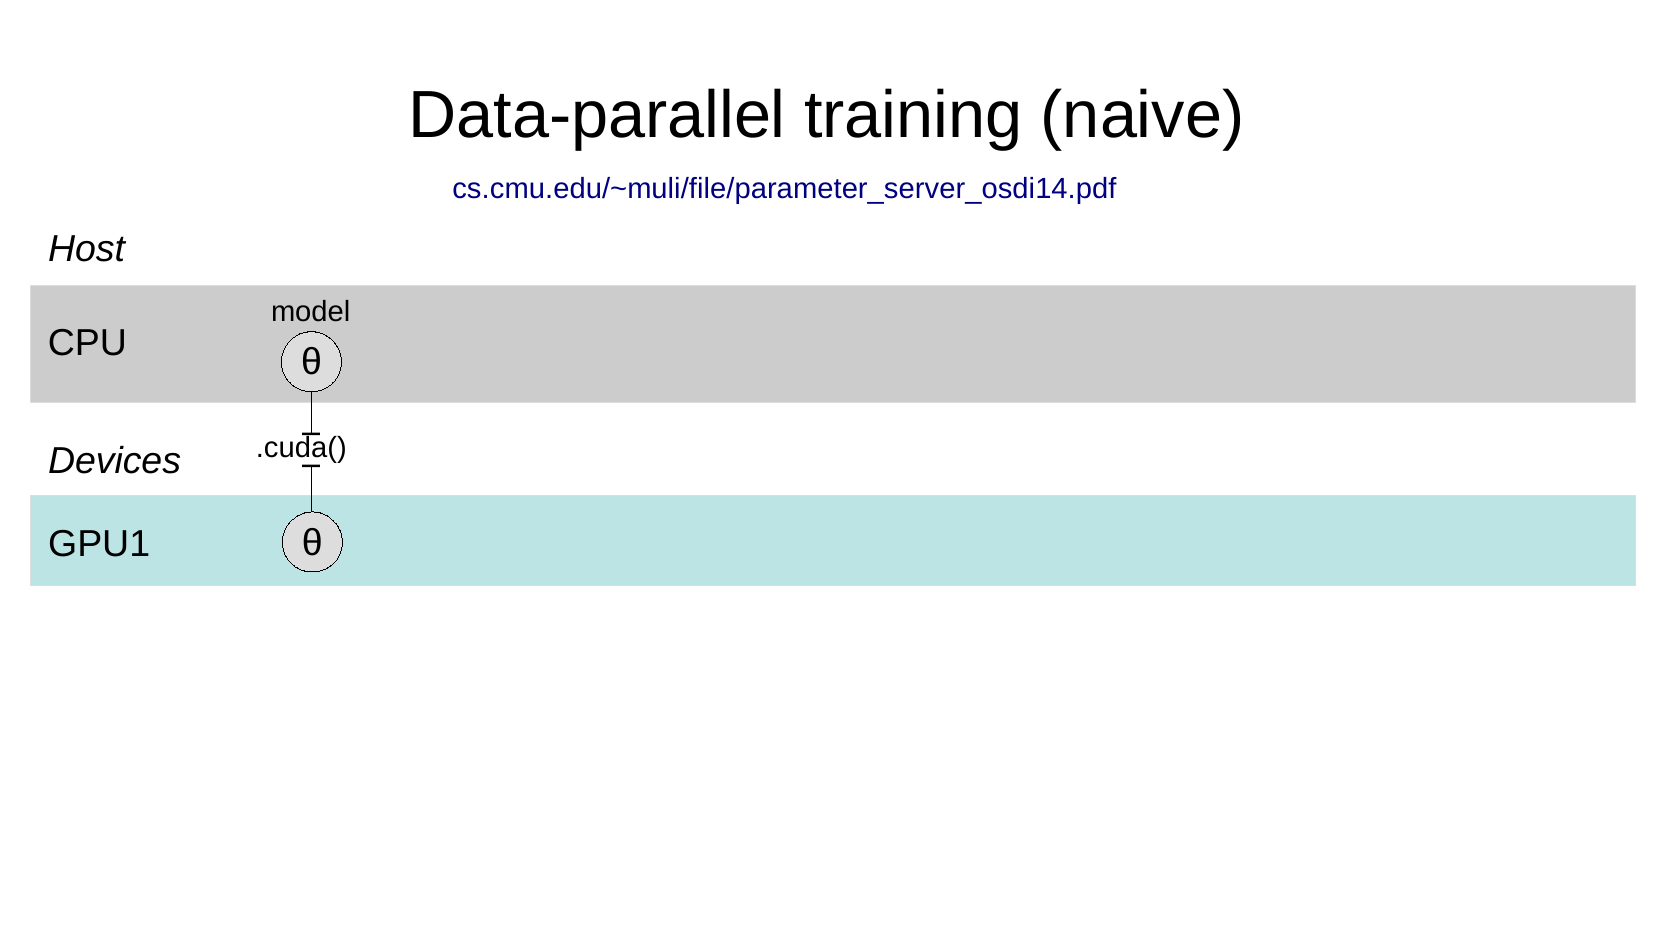

# Data-parallel training (naive)
cs.cmu.edu/~muli/file/parameter_server_osdi14.pdf
Host
model
CPU
θ
.cuda()
Devices
θ
GPU1